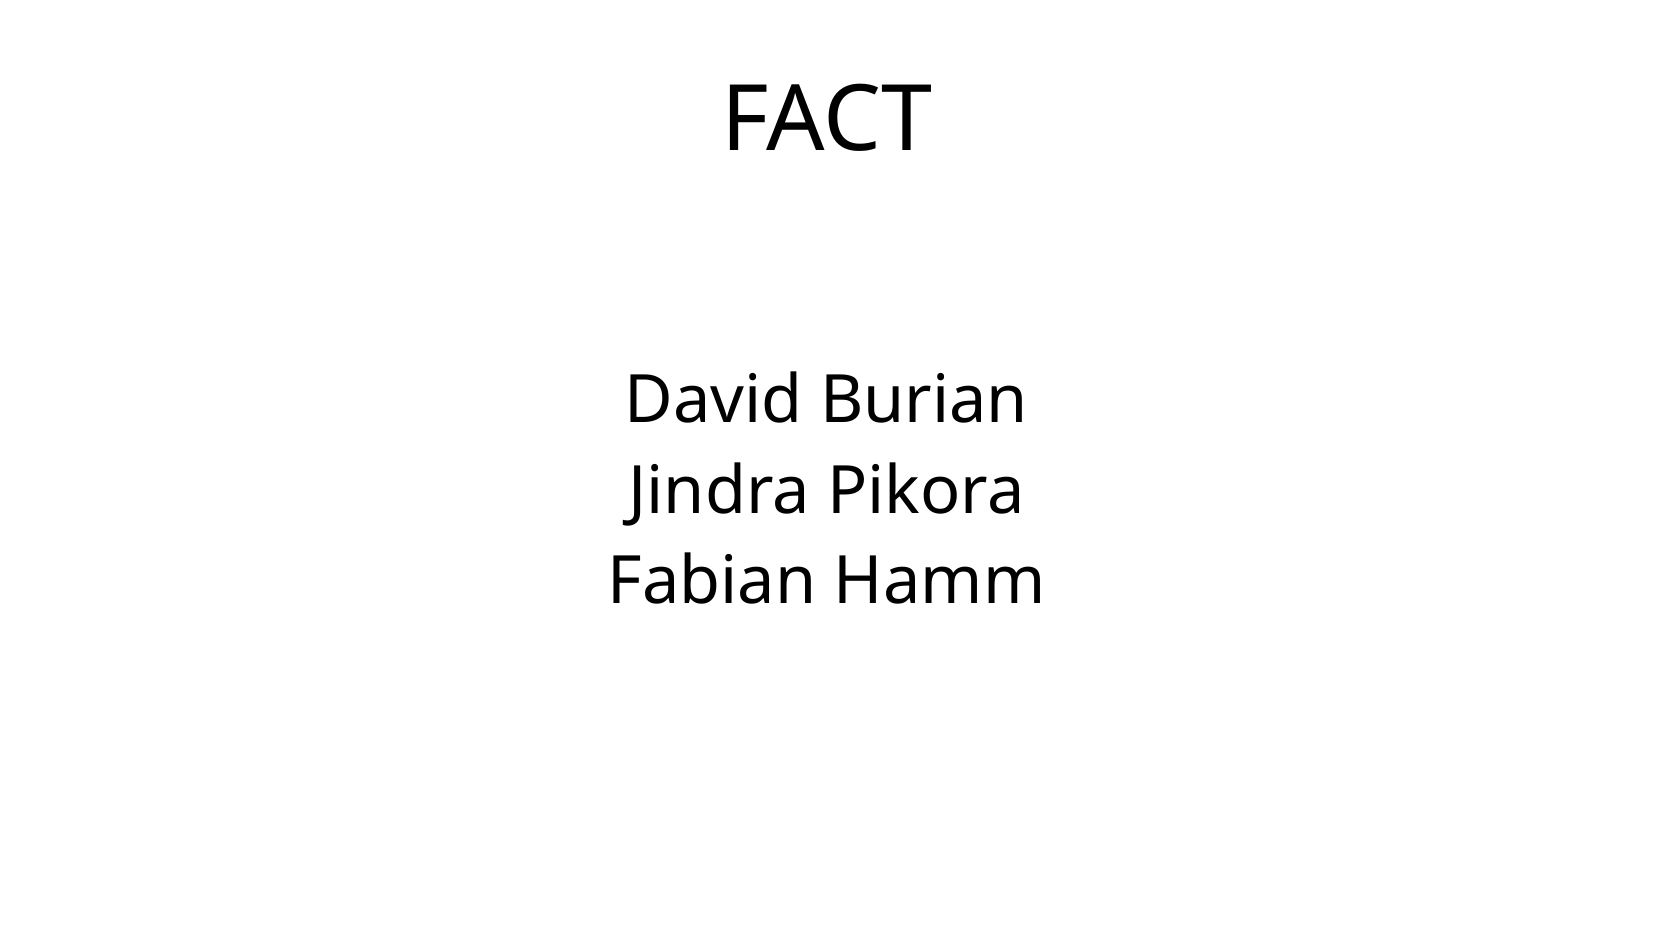

# FACT
David Burian
Jindra Pikora
Fabian Hamm